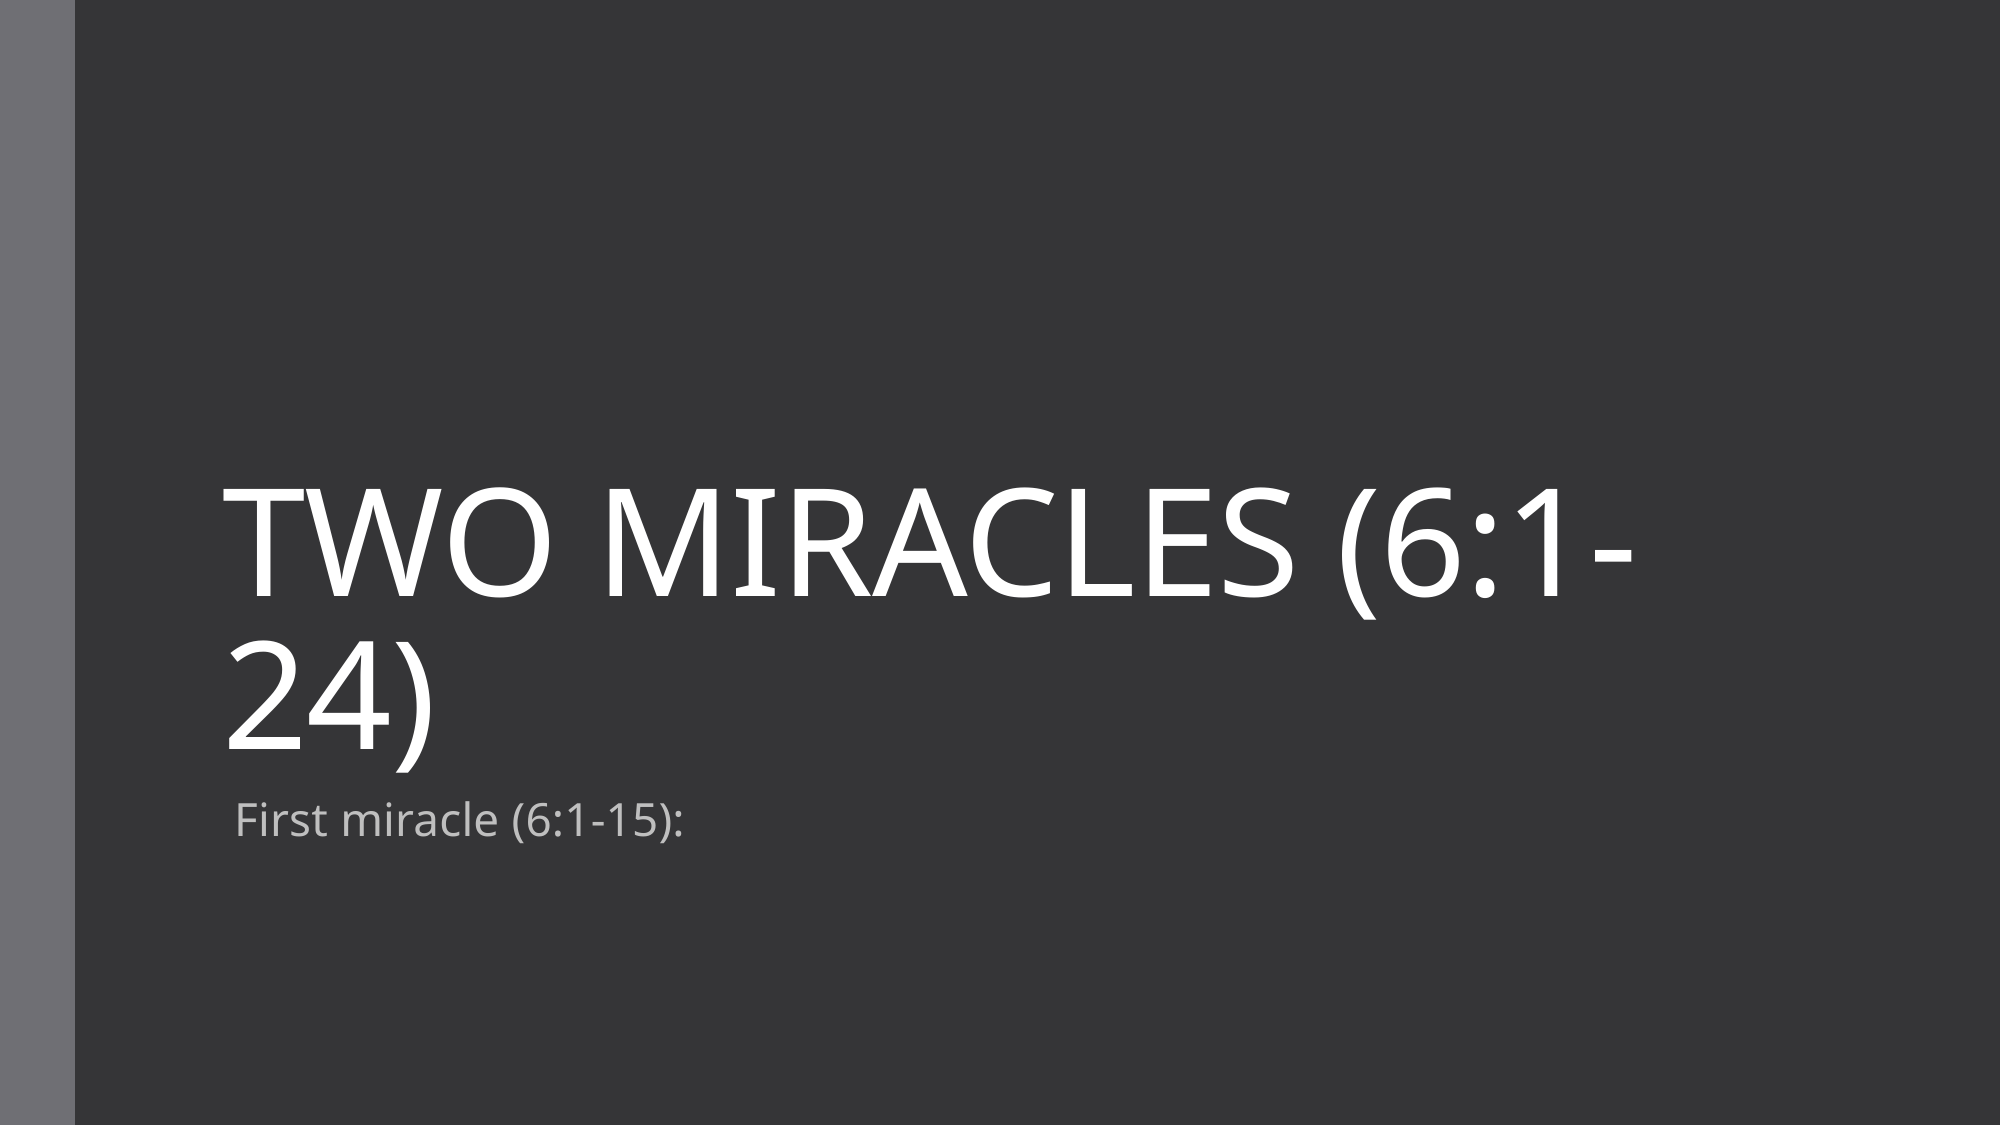

# TWO MIRACLES (6:1-24)
 First miracle (6:1-15):